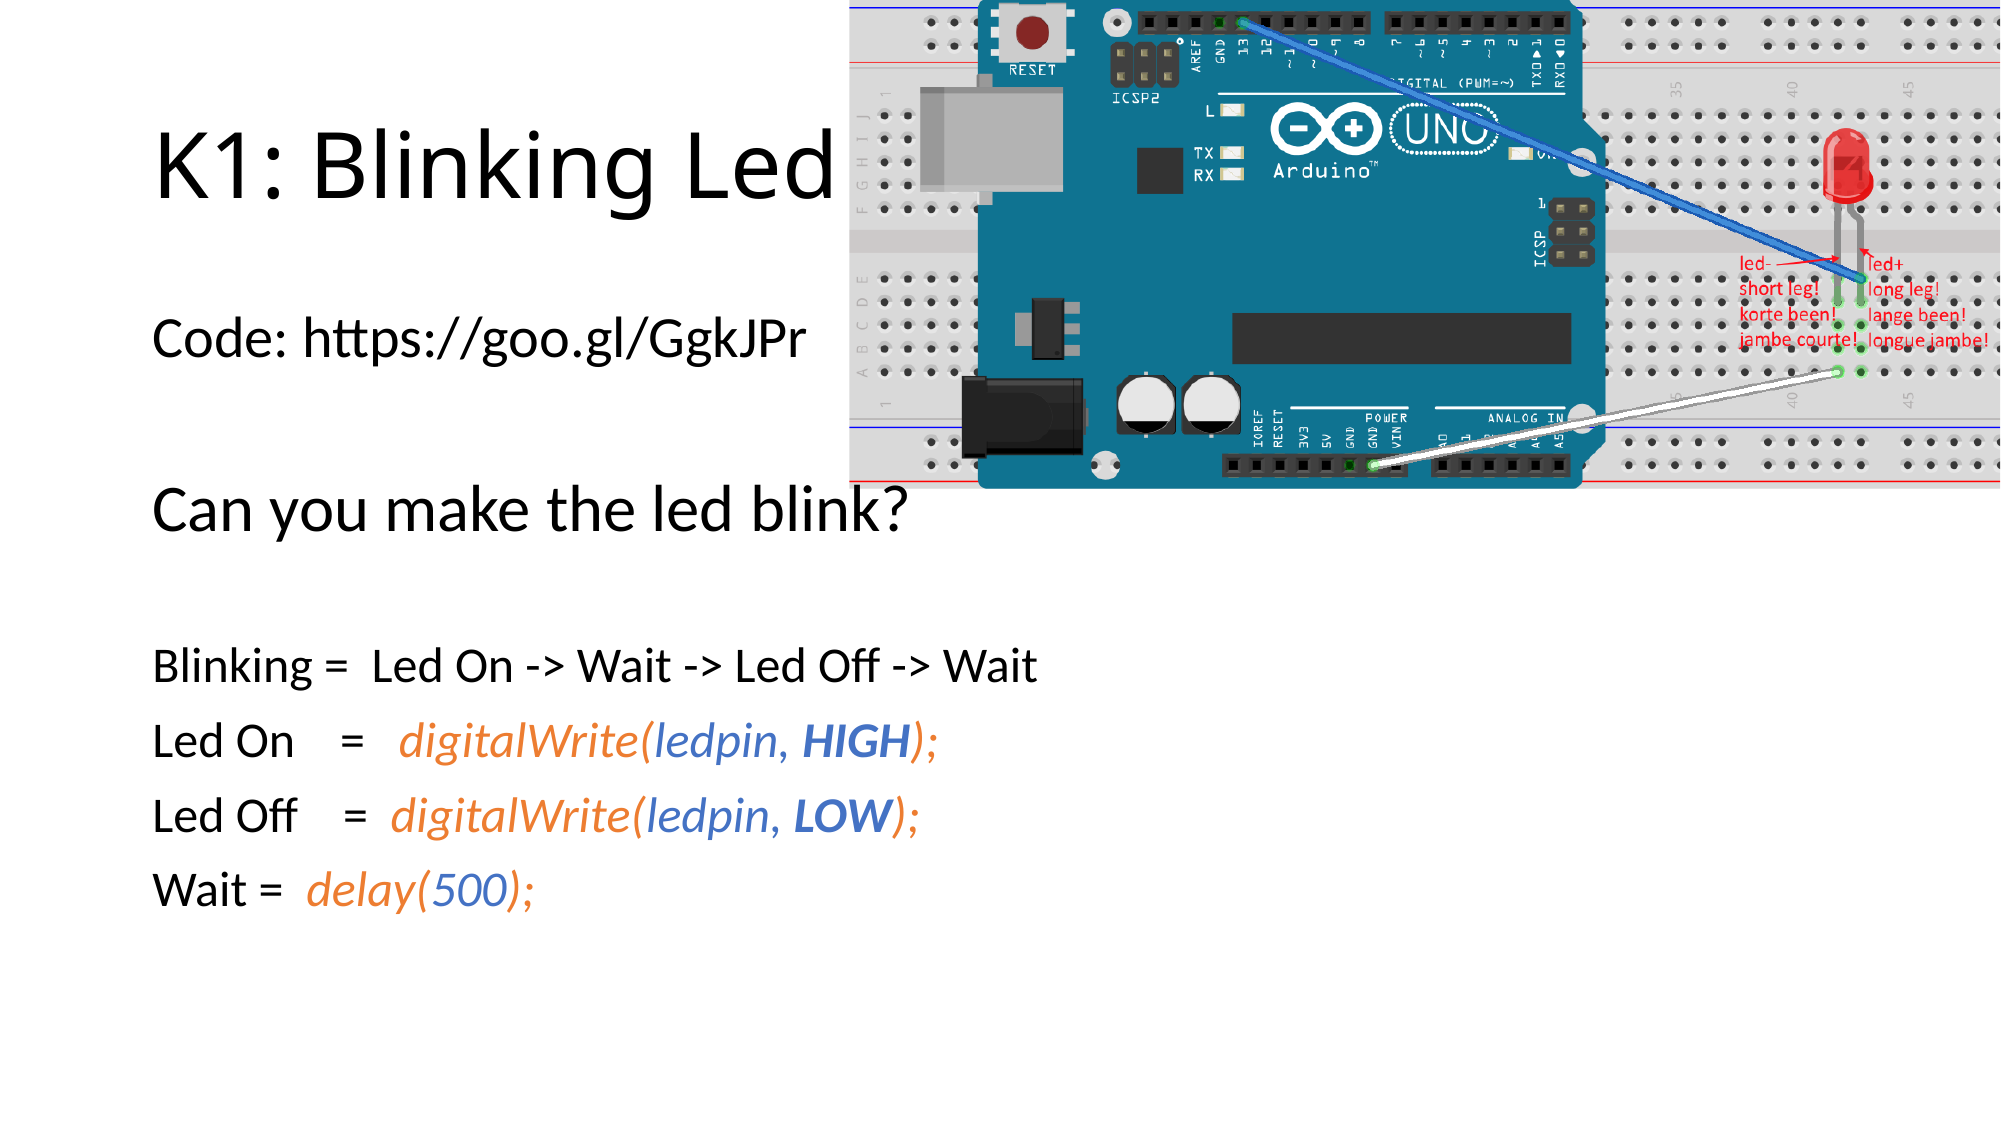

# K1: Blinking Led
Code: https://goo.gl/GgkJPr
Can you make the led blink?
Blinking = Led On -> Wait -> Led Off -> Wait
Led On = digitalWrite(ledpin, HIGH);
Led Off = digitalWrite(ledpin, LOW);
Wait = delay(500);